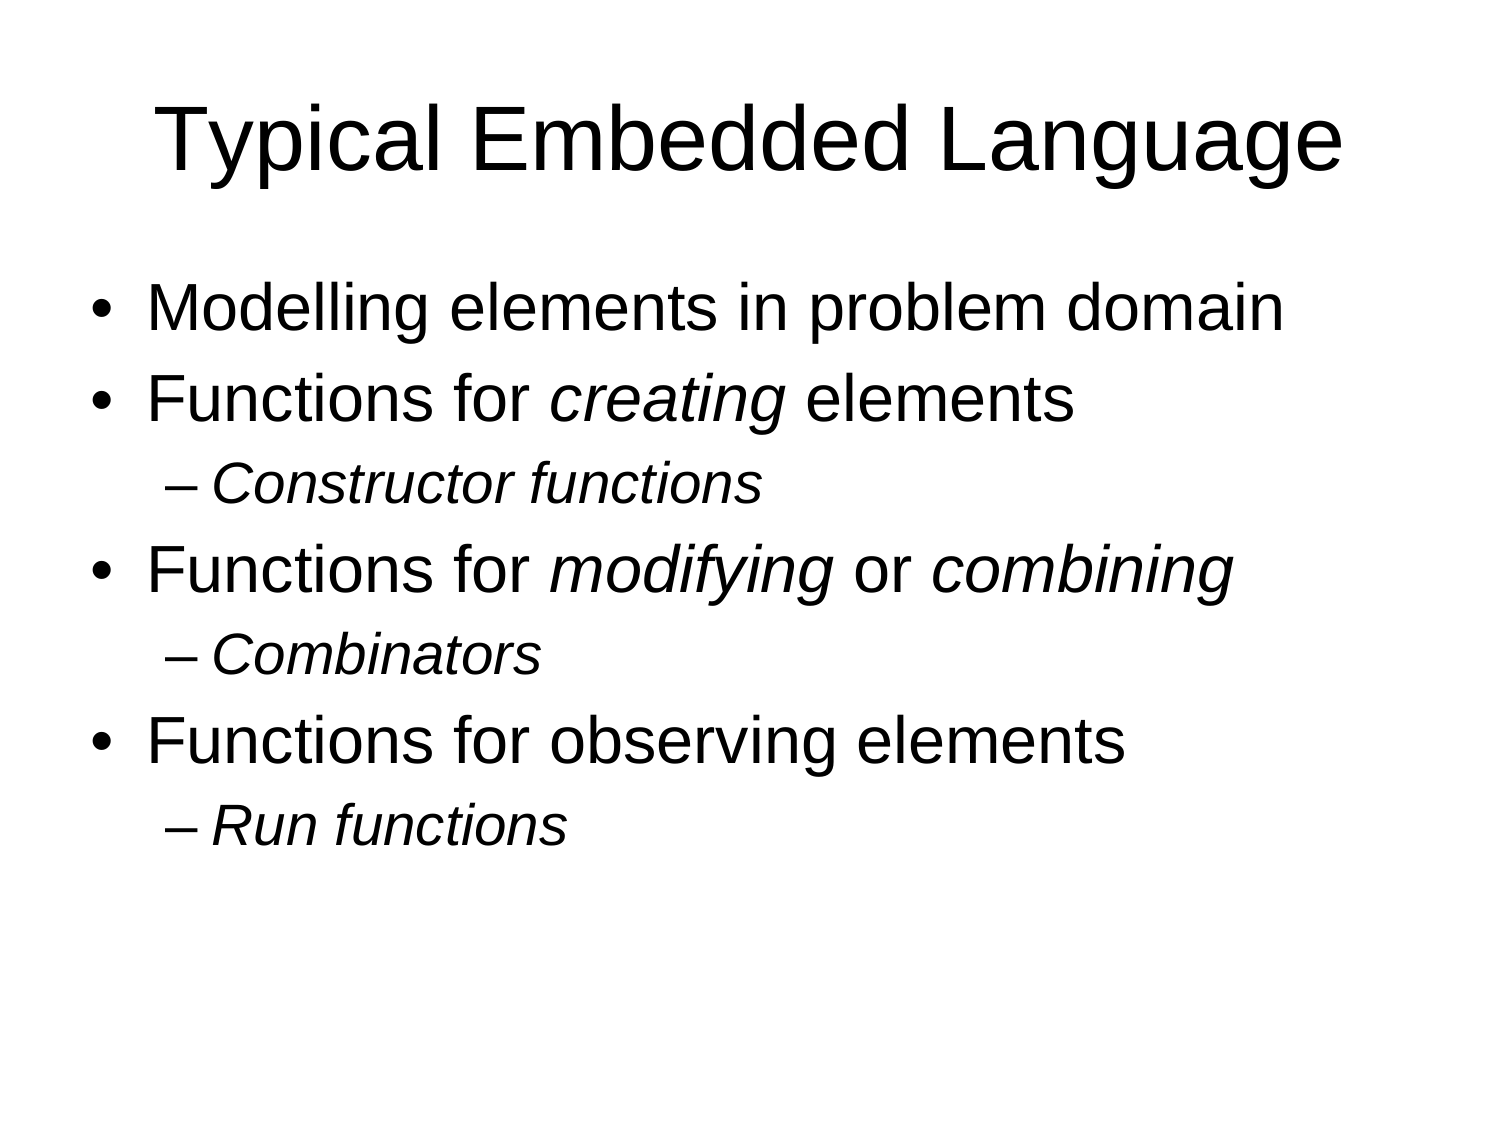

# Typical Embedded Language
Modelling elements in problem domain
Functions for creating elements
Constructor functions
Functions for modifying or combining
Combinators
Functions for observing elements
Run functions